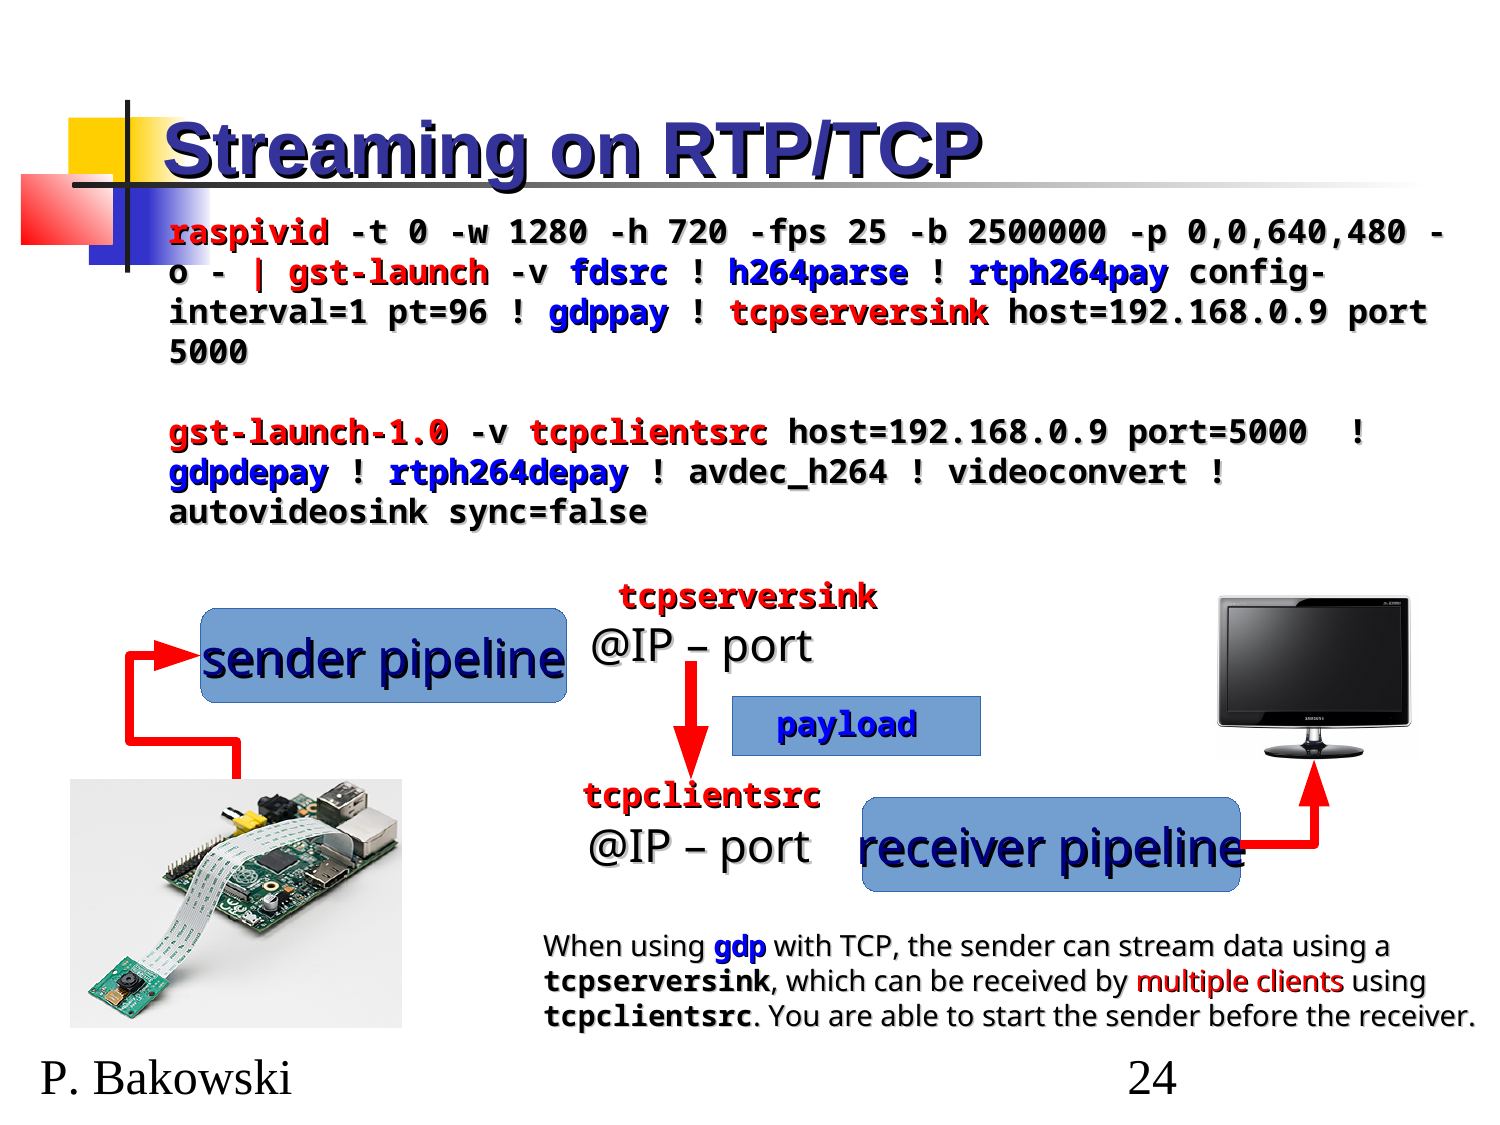

# Streaming on RTP/TCP
raspivid -t 0 -w 1280 -h 720 -fps 25 -b 2500000 -p 0,0,640,480 -o - | gst-launch -v fdsrc ! h264parse ! rtph264pay config-interval=1 pt=96 ! gdppay ! tcpserversink host=192.168.0.9 port 5000
gst-launch-1.0 -v tcpclientsrc host=192.168.0.9 port=5000 ! gdpdepay ! rtph264depay ! avdec_h264 ! videoconvert ! autovideosink sync=false
tcpserversink
sender pipeline
@IP – port
payload
tcpclientsrc
receiver pipeline
@IP – port
When using gdp with TCP, the sender can stream data using a tcpserversink, which can be received by multiple clients using tcpclientsrc. You are able to start the sender before the receiver.
P.Bakowski
24